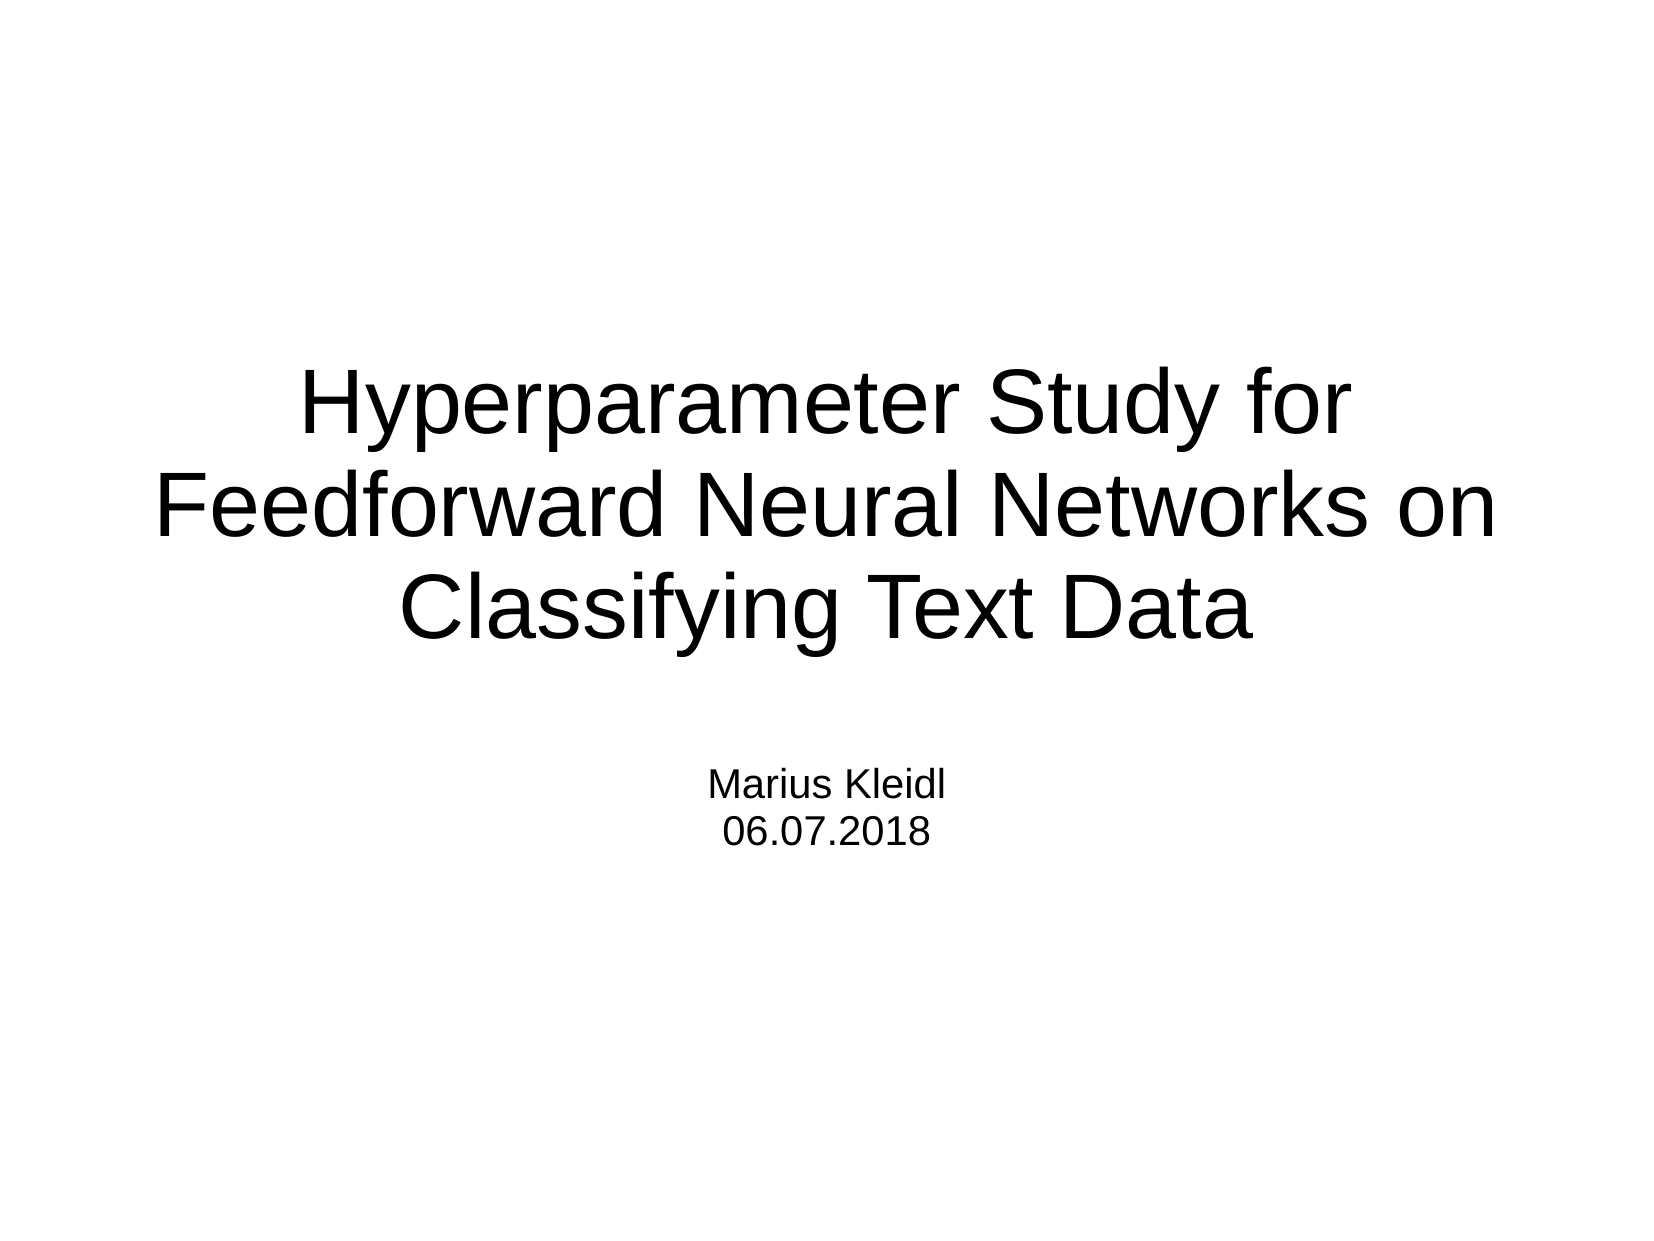

# Hyperparameter Study for Feedforward Neural Networks on Classifying Text Data Marius Kleidl 06.07.2018